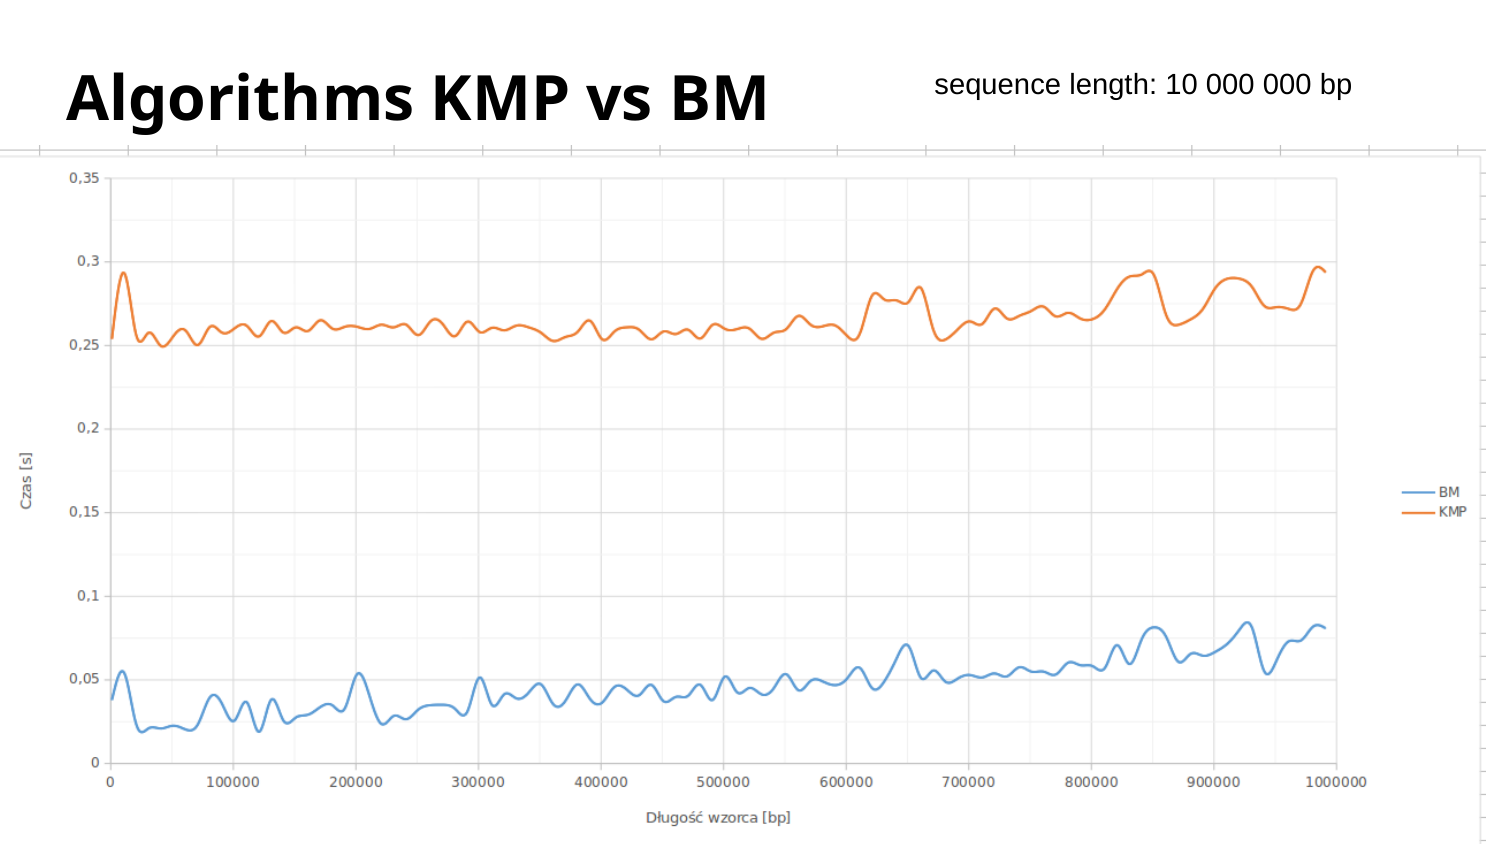

# Algorithms KMP vs BM
sequence length: 10 000 000 bp